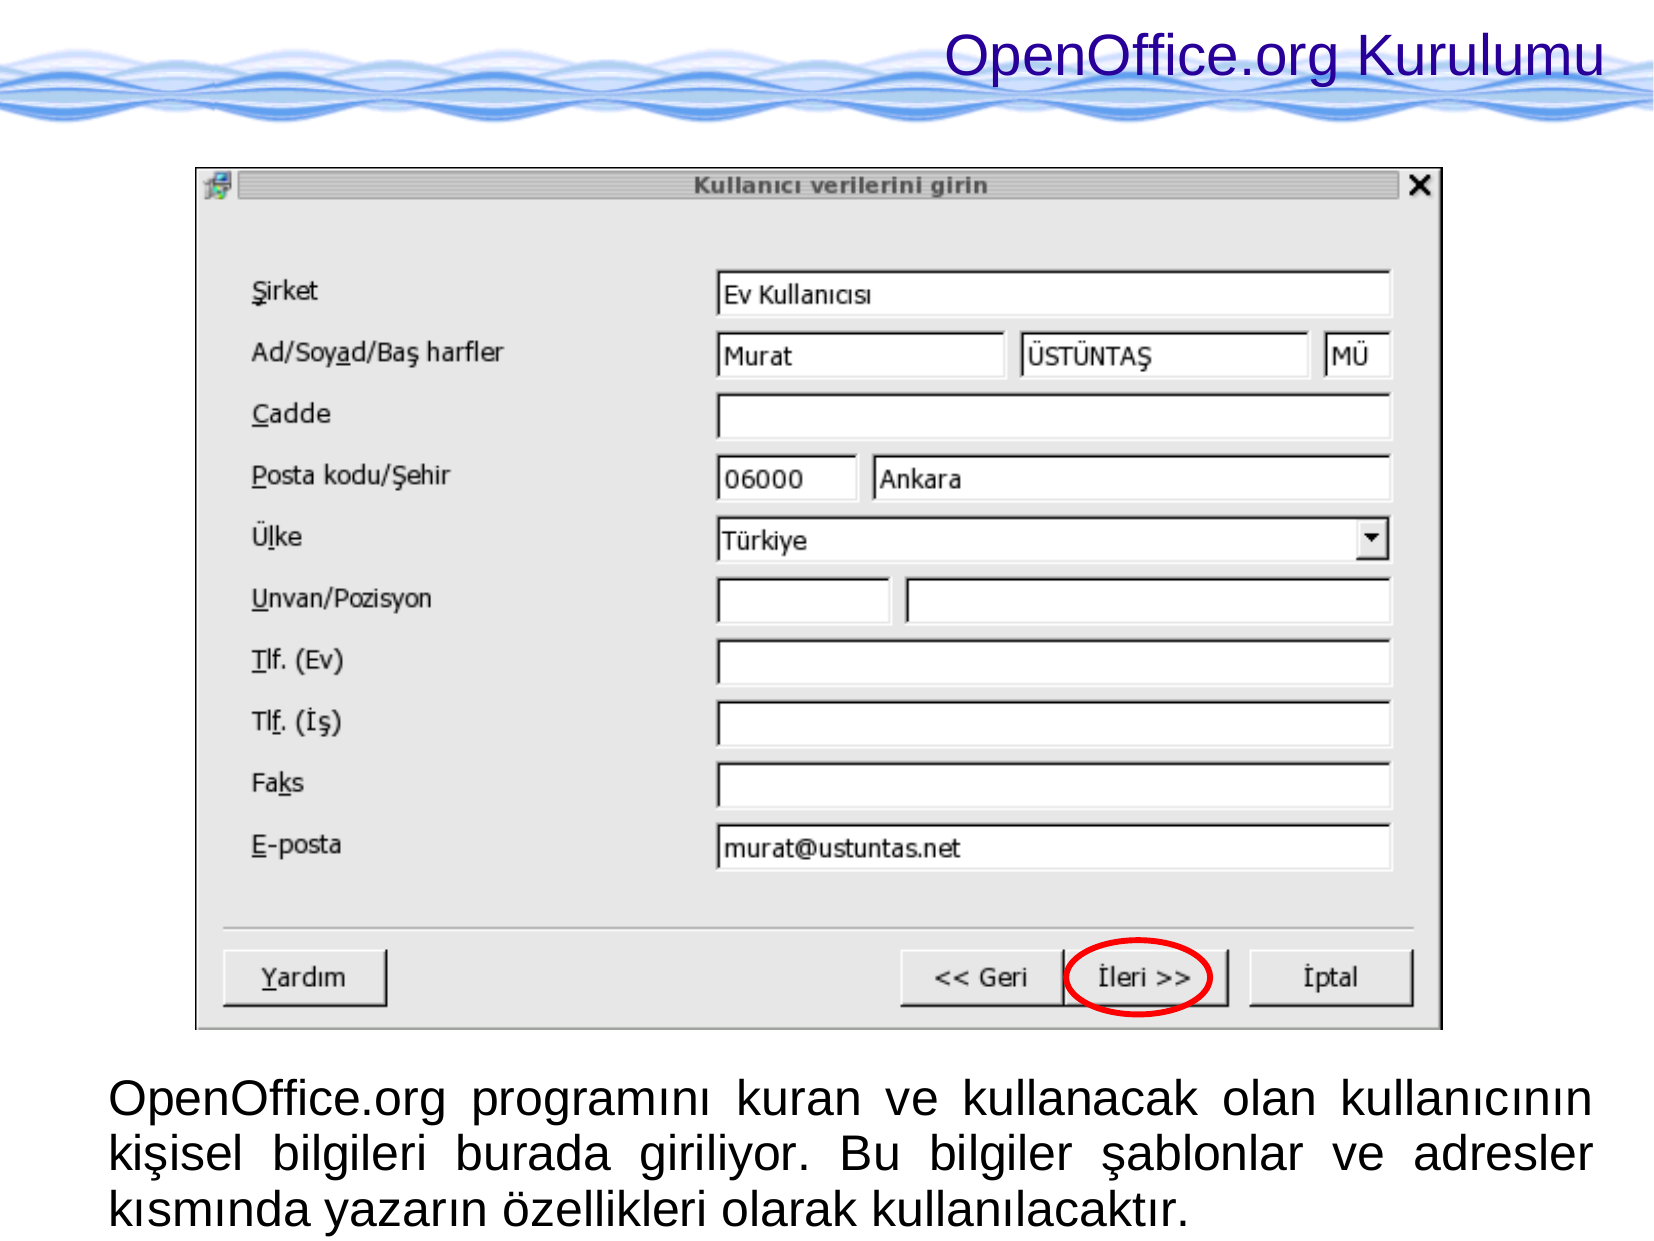

OpenOffice.org Kurulumu
OpenOffice.org programını kuran ve kullanacak olan kullanıcının kişisel bilgileri burada giriliyor. Bu bilgiler şablonlar ve adresler kısmında yazarın özellikleri olarak kullanılacaktır.